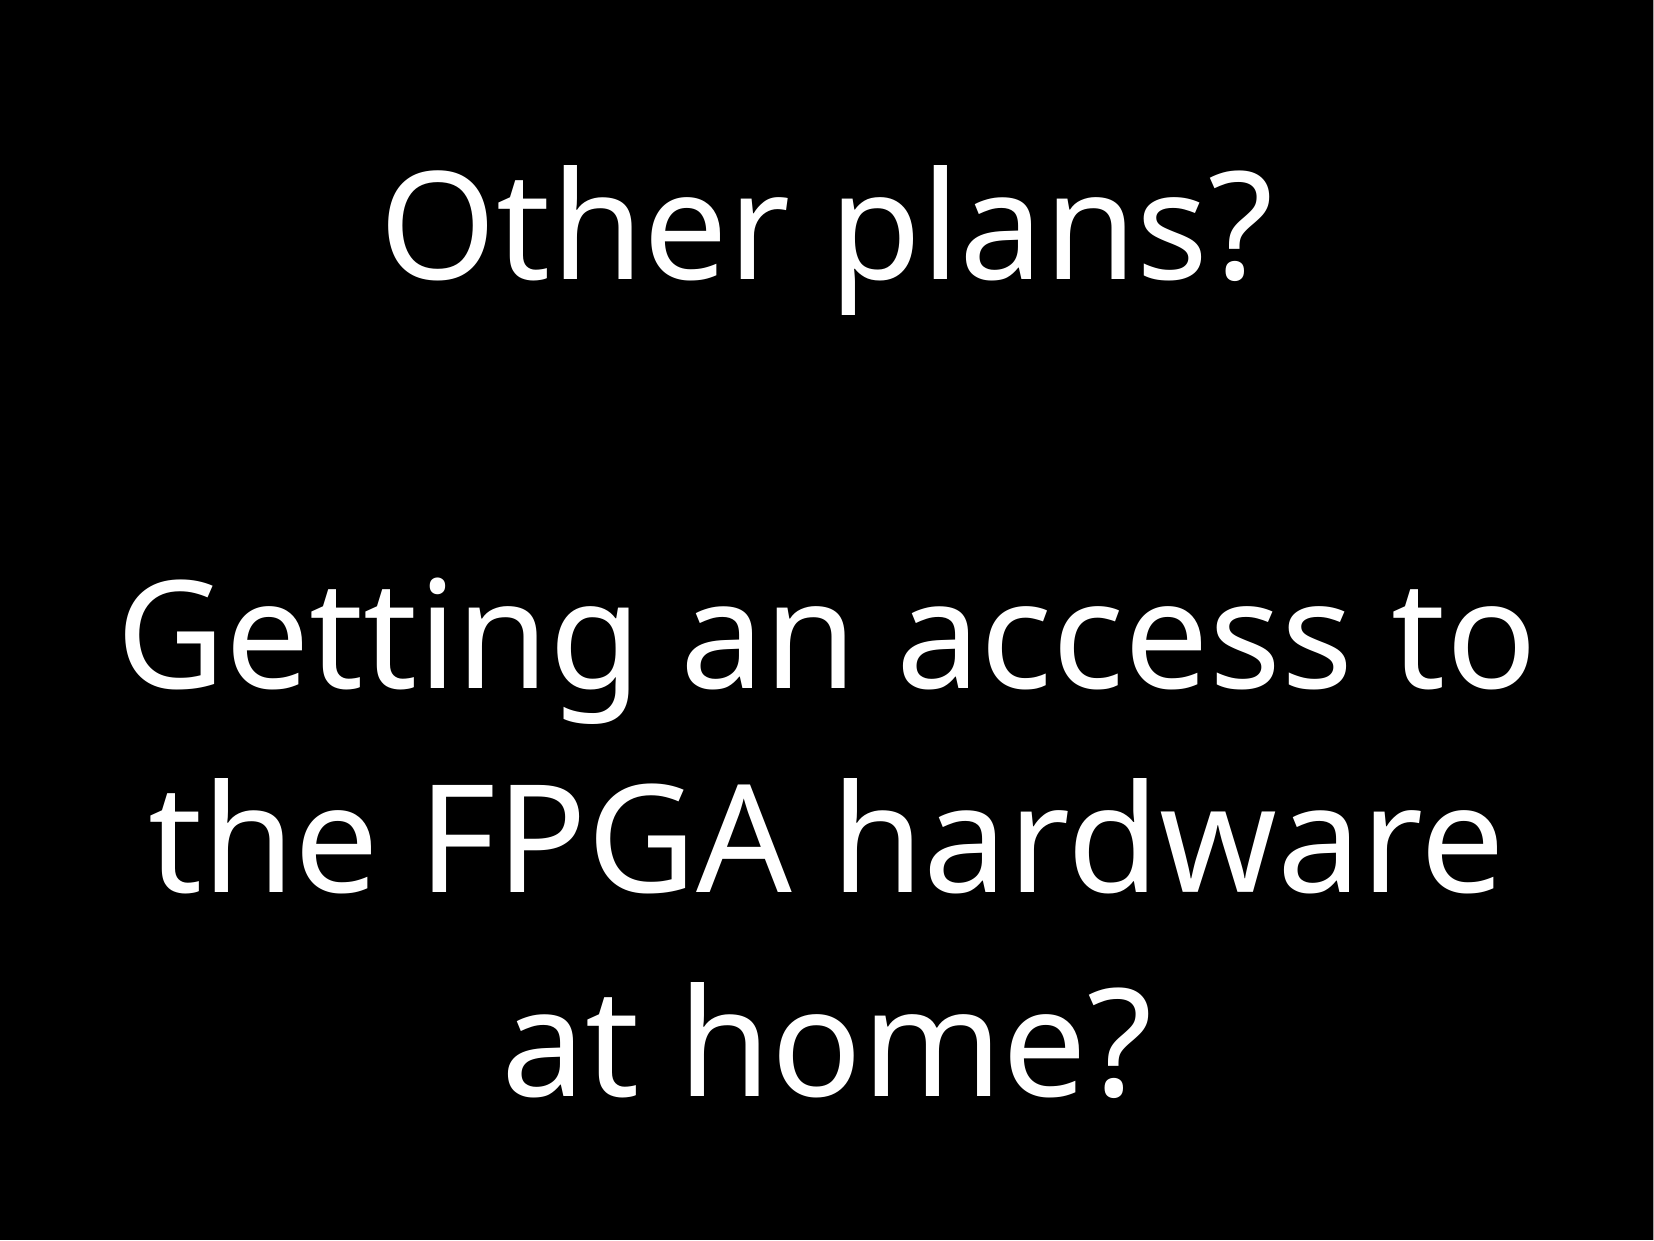

# Other plans? Getting an access to the FPGA hardware at home?